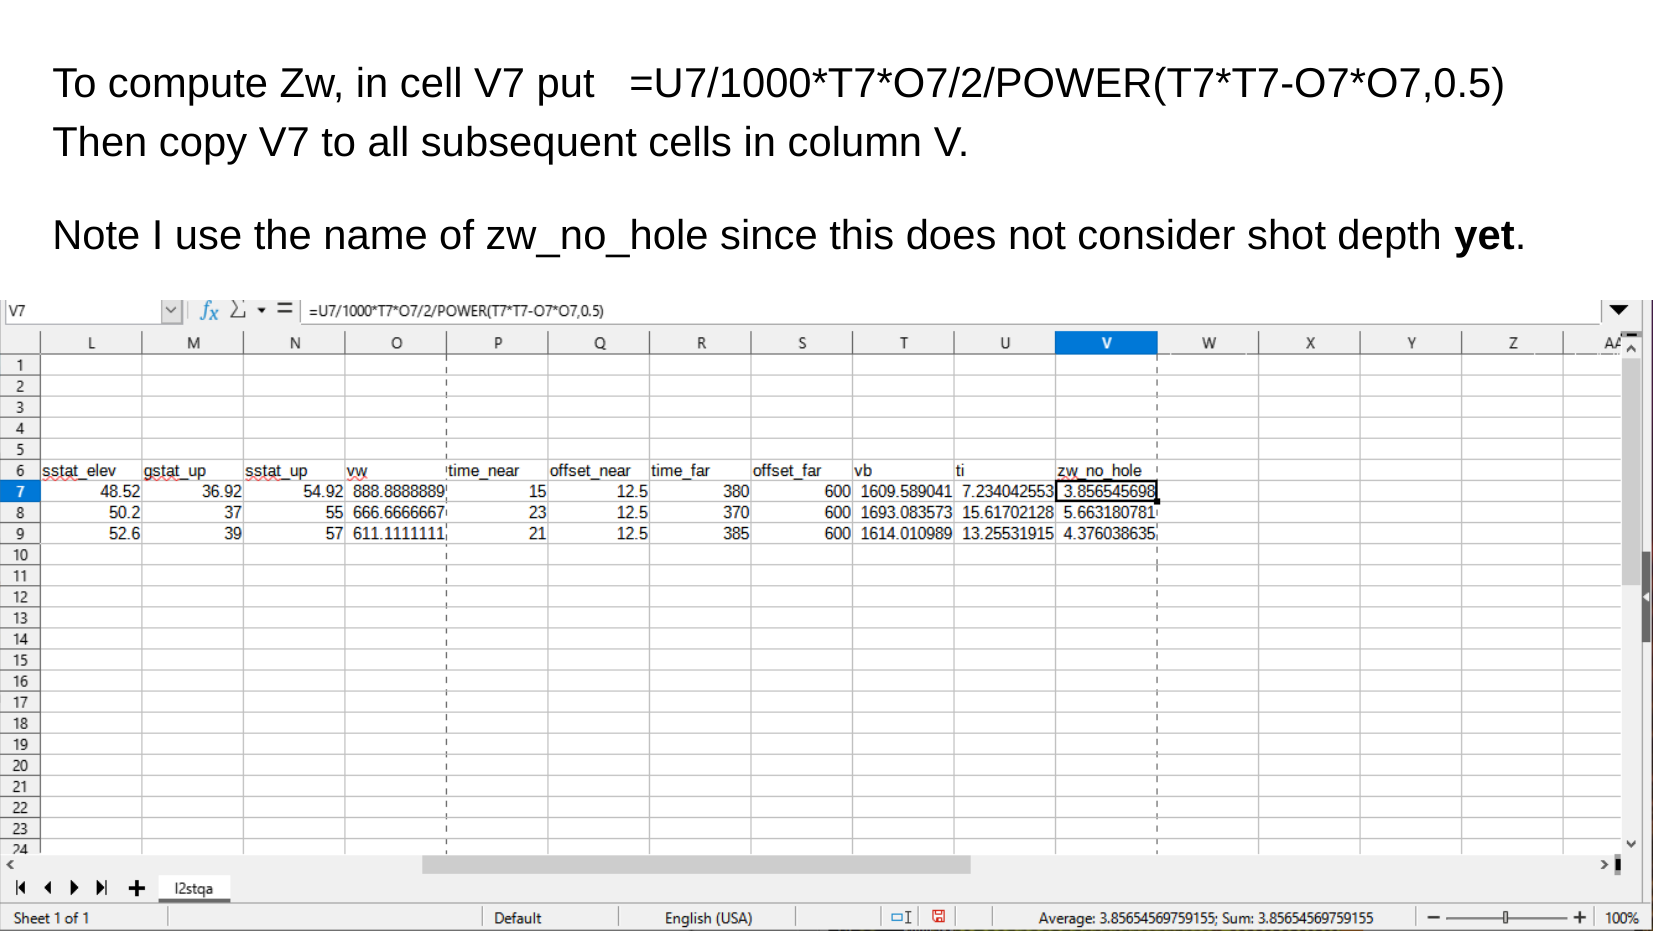

To compute Zw, in cell V7 put =U7/1000*T7*O7/2/POWER(T7*T7-O7*O7,0.5)
Then copy V7 to all subsequent cells in column V.
Note I use the name of zw_no_hole since this does not consider shot depth yet.